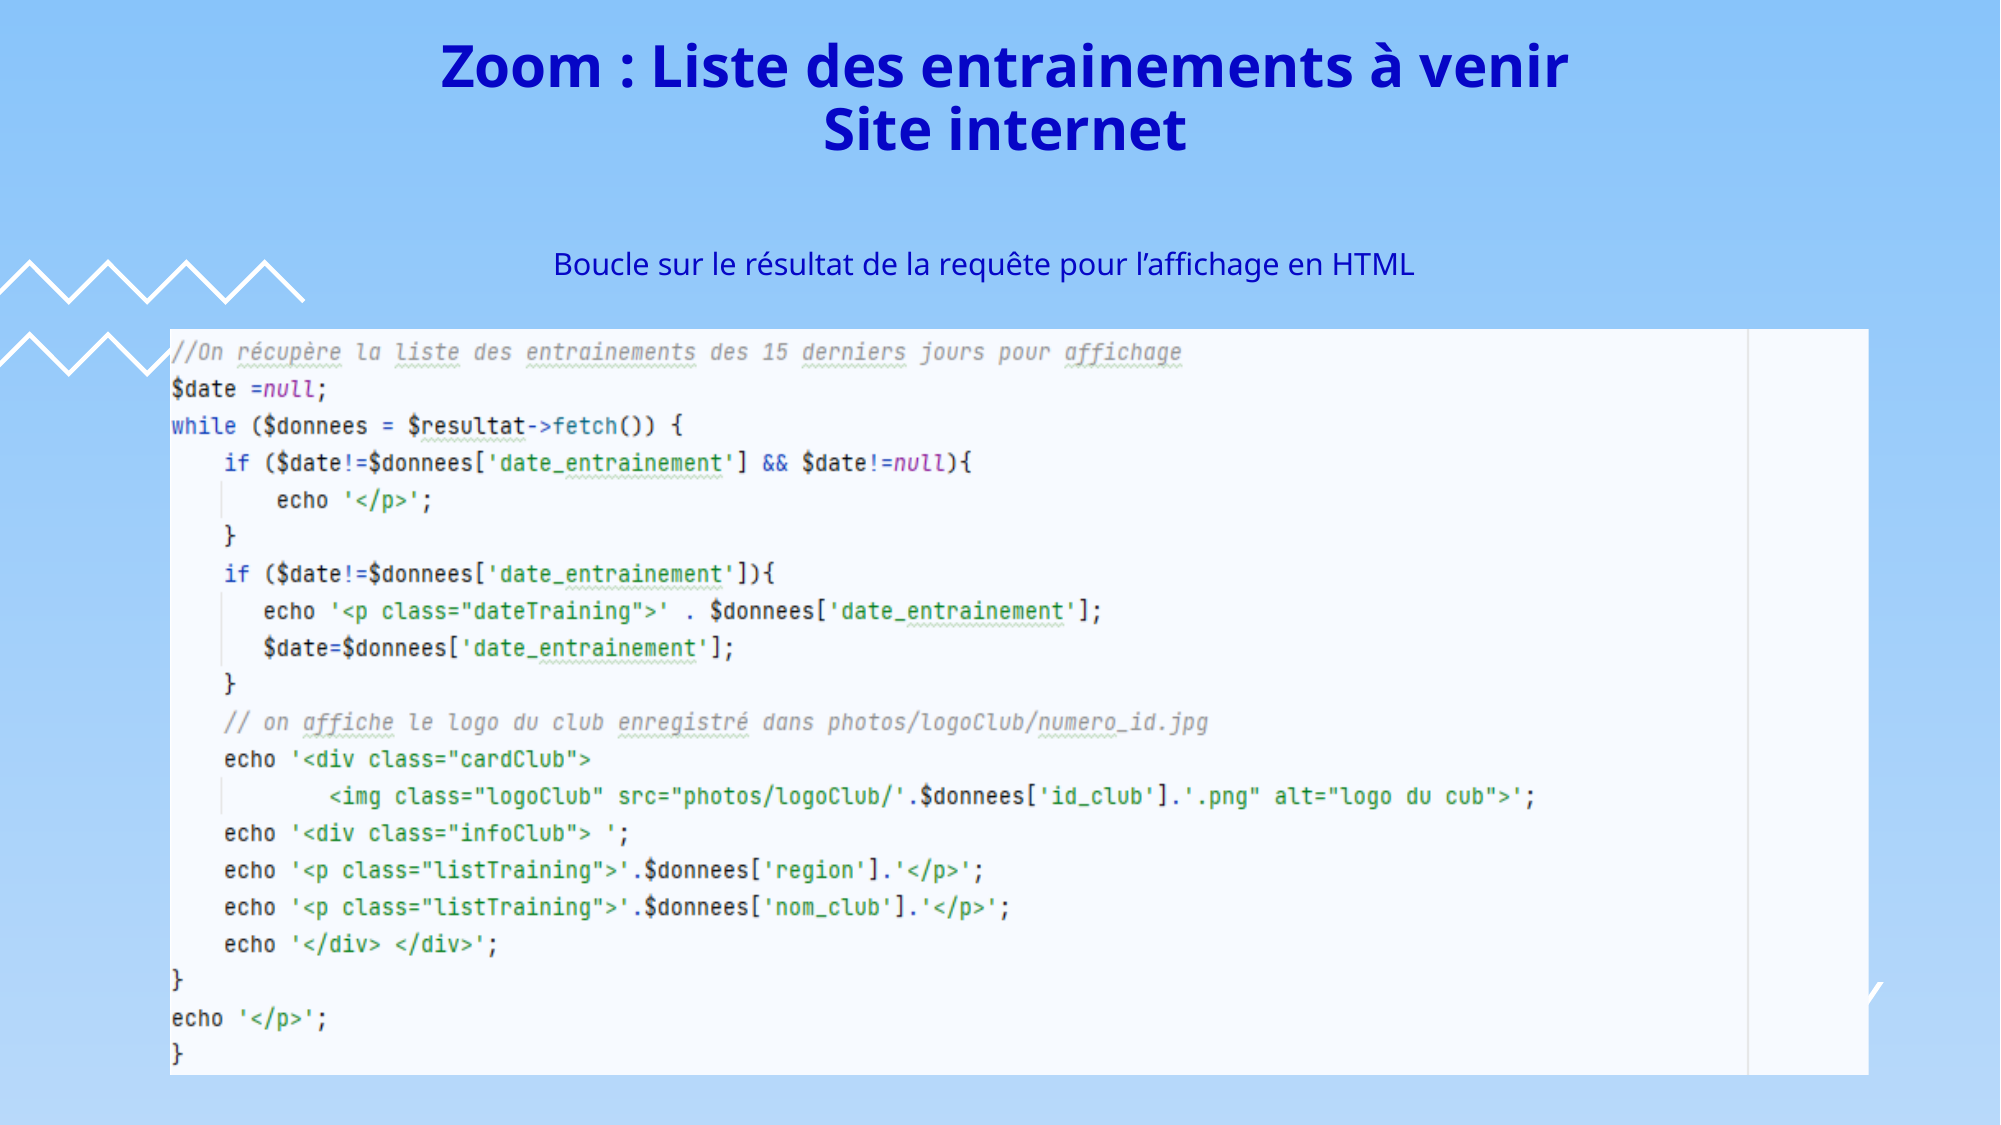

Zoom : Liste des entrainements à venir
Site internet
Boucle sur le résultat de la requête pour l’affichage en HTML